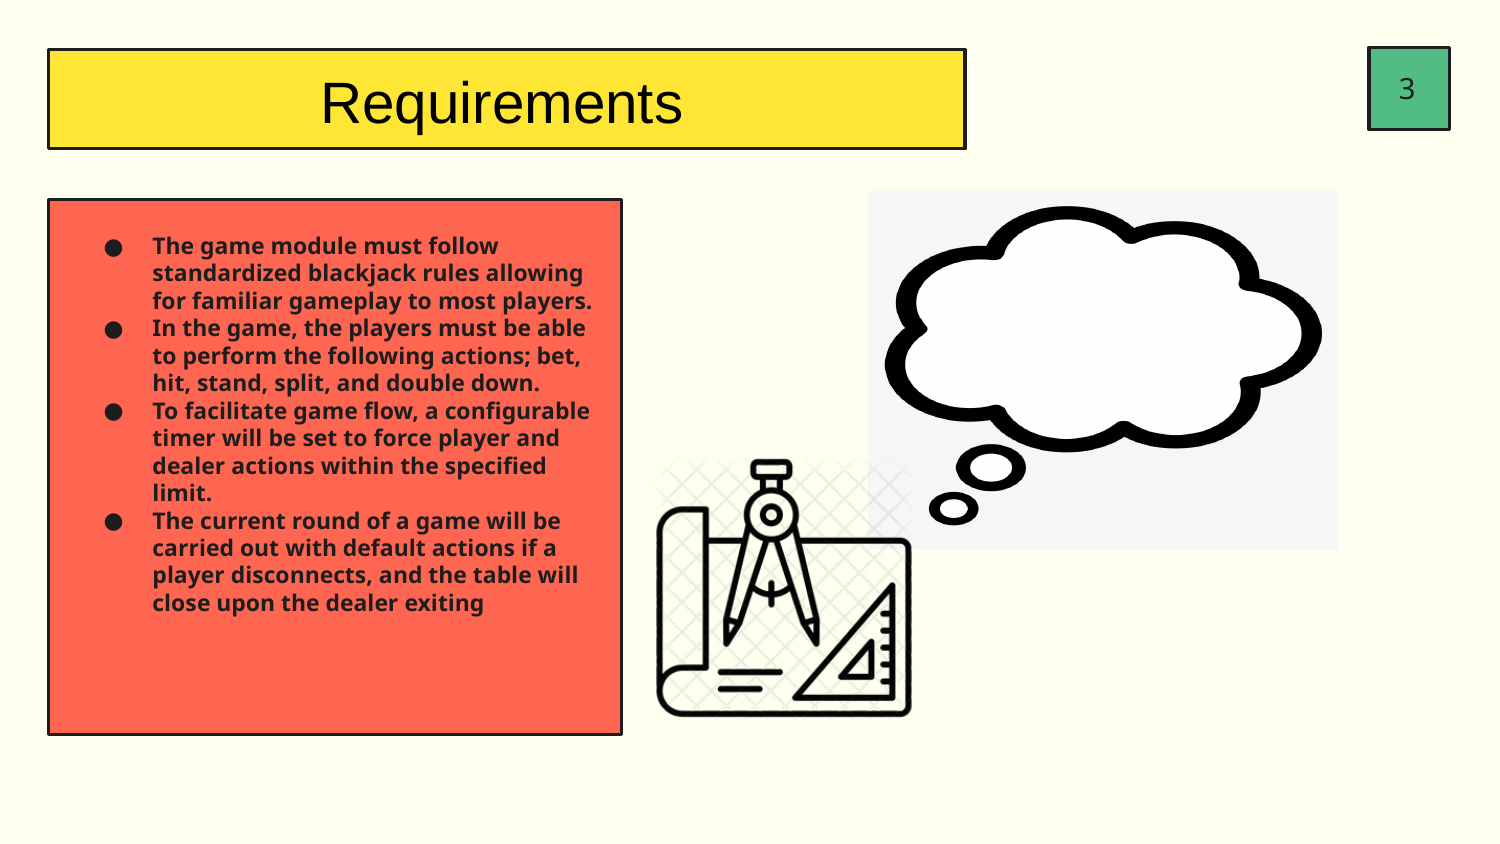

# Requirements
The game module must follow standardized blackjack rules allowing for familiar gameplay to most players.
In the game, the players must be able to perform the following actions; bet, hit, stand, split, and double down.
To facilitate game flow, a configurable timer will be set to force player and dealer actions within the specified limit.
The current round of a game will be carried out with default actions if a player disconnects, and the table will close upon the dealer exiting